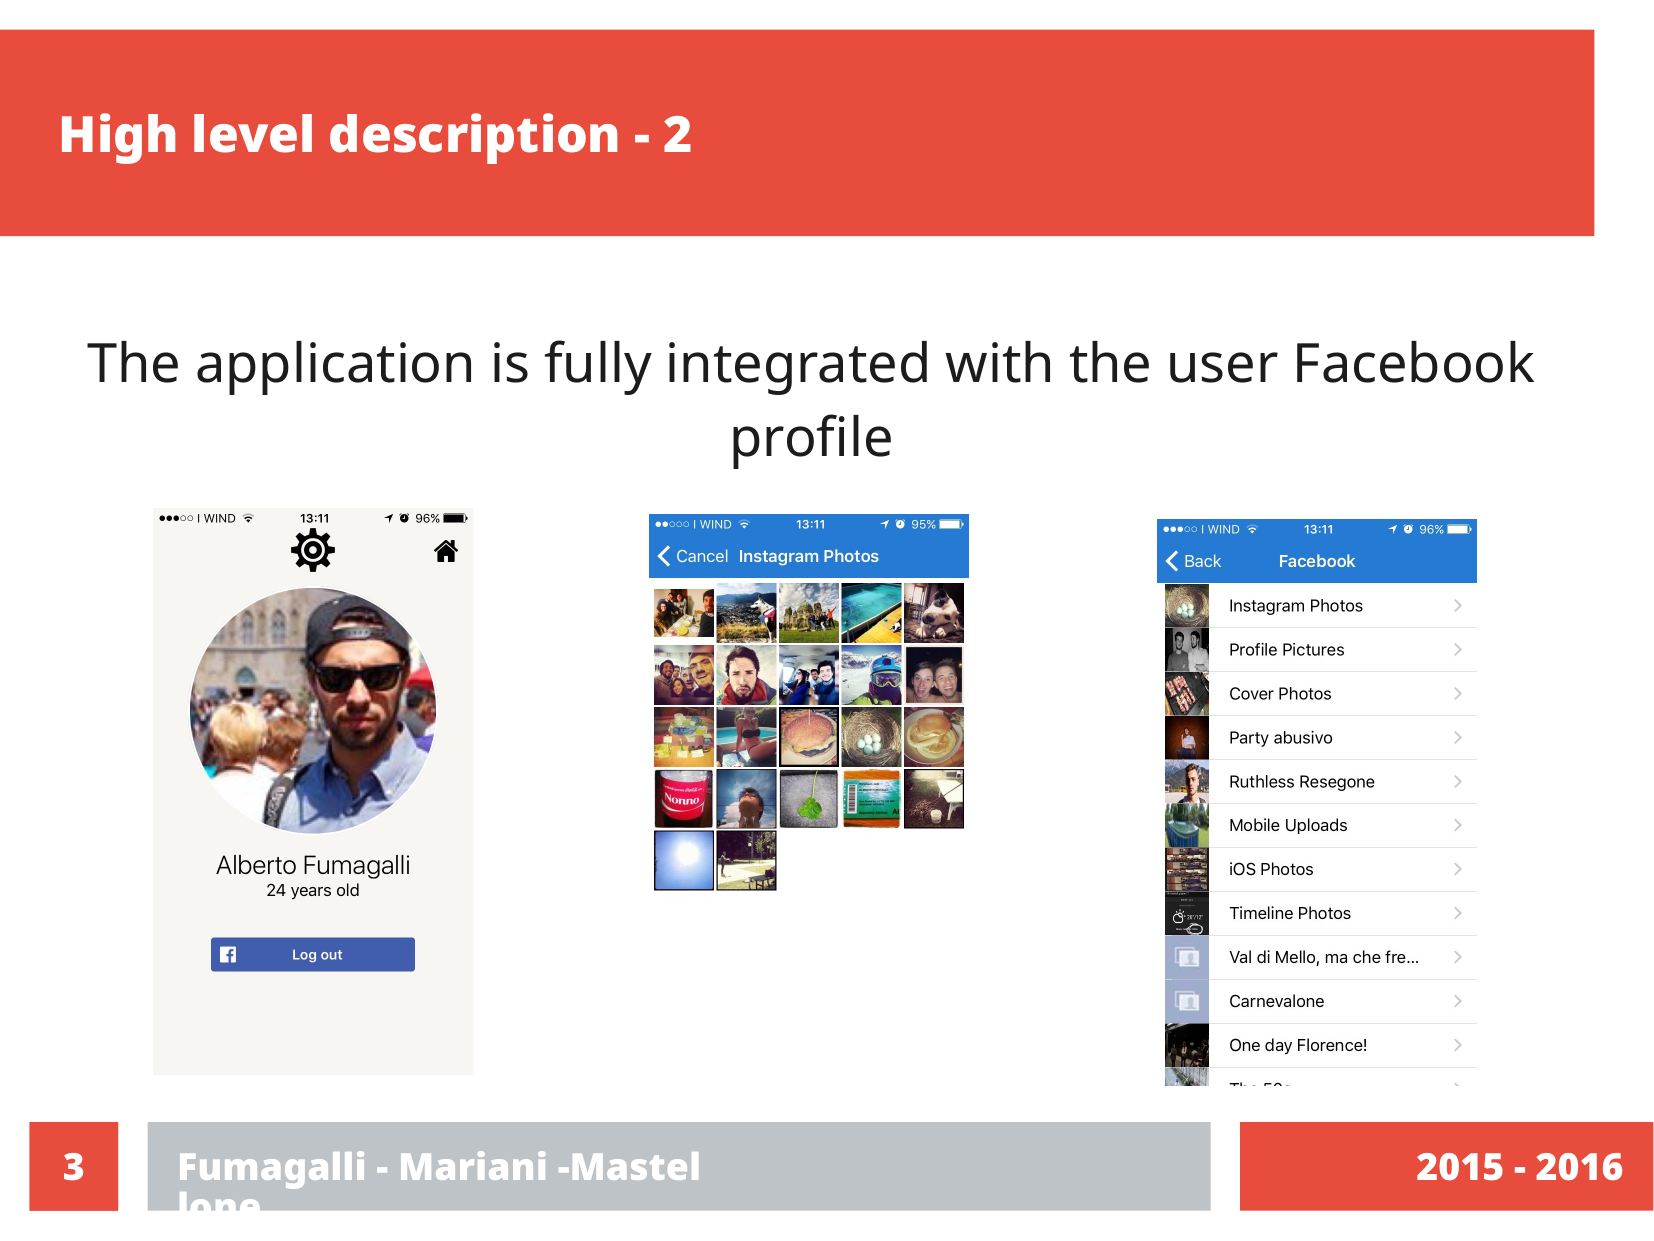

# High level description - 2
The application is fully integrated with the user Facebook profile
3
Fumagalli - Mariani -Mastellone
2015 - 2016